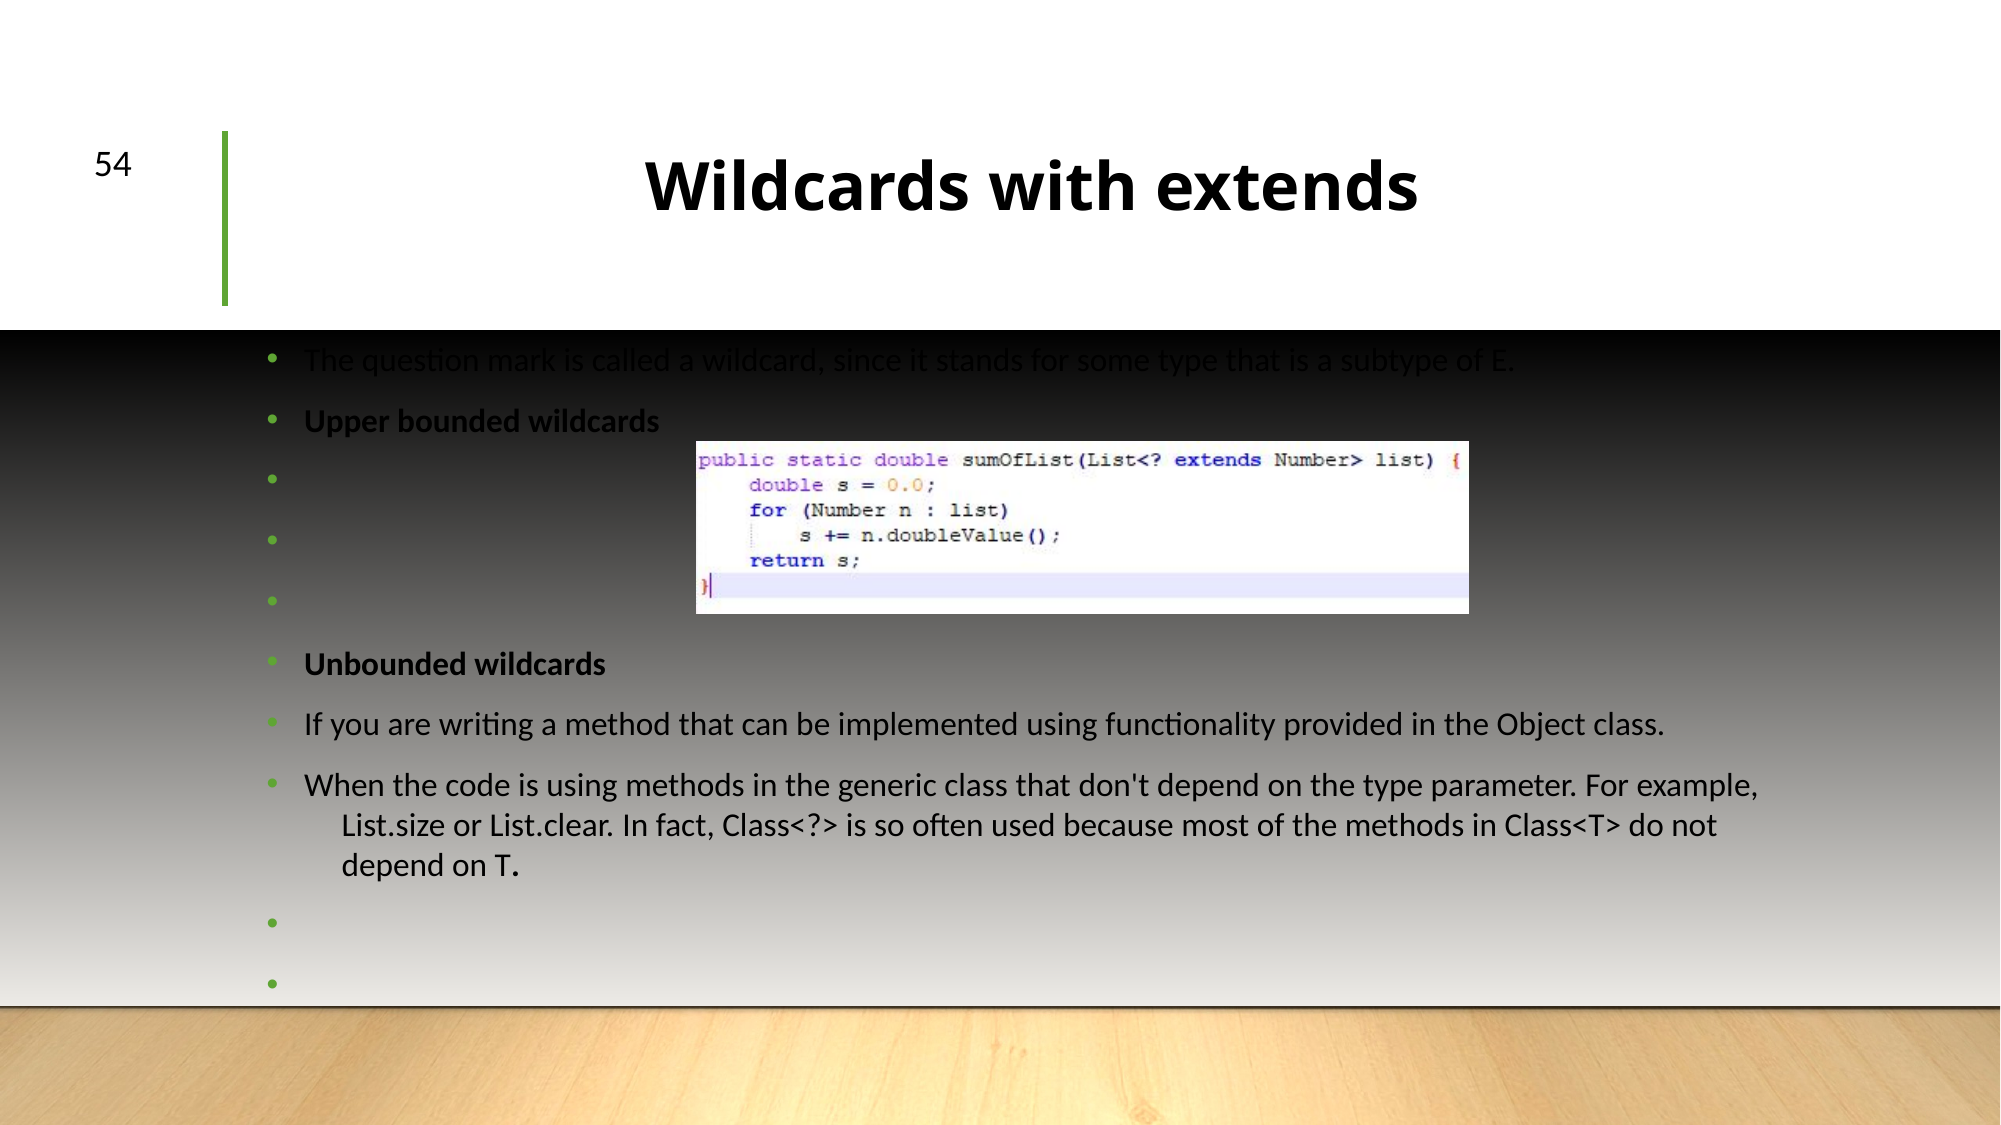

# Wildcards with extends
The question mark is called a wildcard, since it stands for some type that is a subtype of E.
Upper bounded wildcards
Unbounded wildcards
If you are writing a method that can be implemented using functionality provided in the Object class.
When the code is using methods in the generic class that don't depend on the type parameter. For example, List.size or List.clear. In fact, Class<?> is so often used because most of the methods in Class<T> do not depend on T.